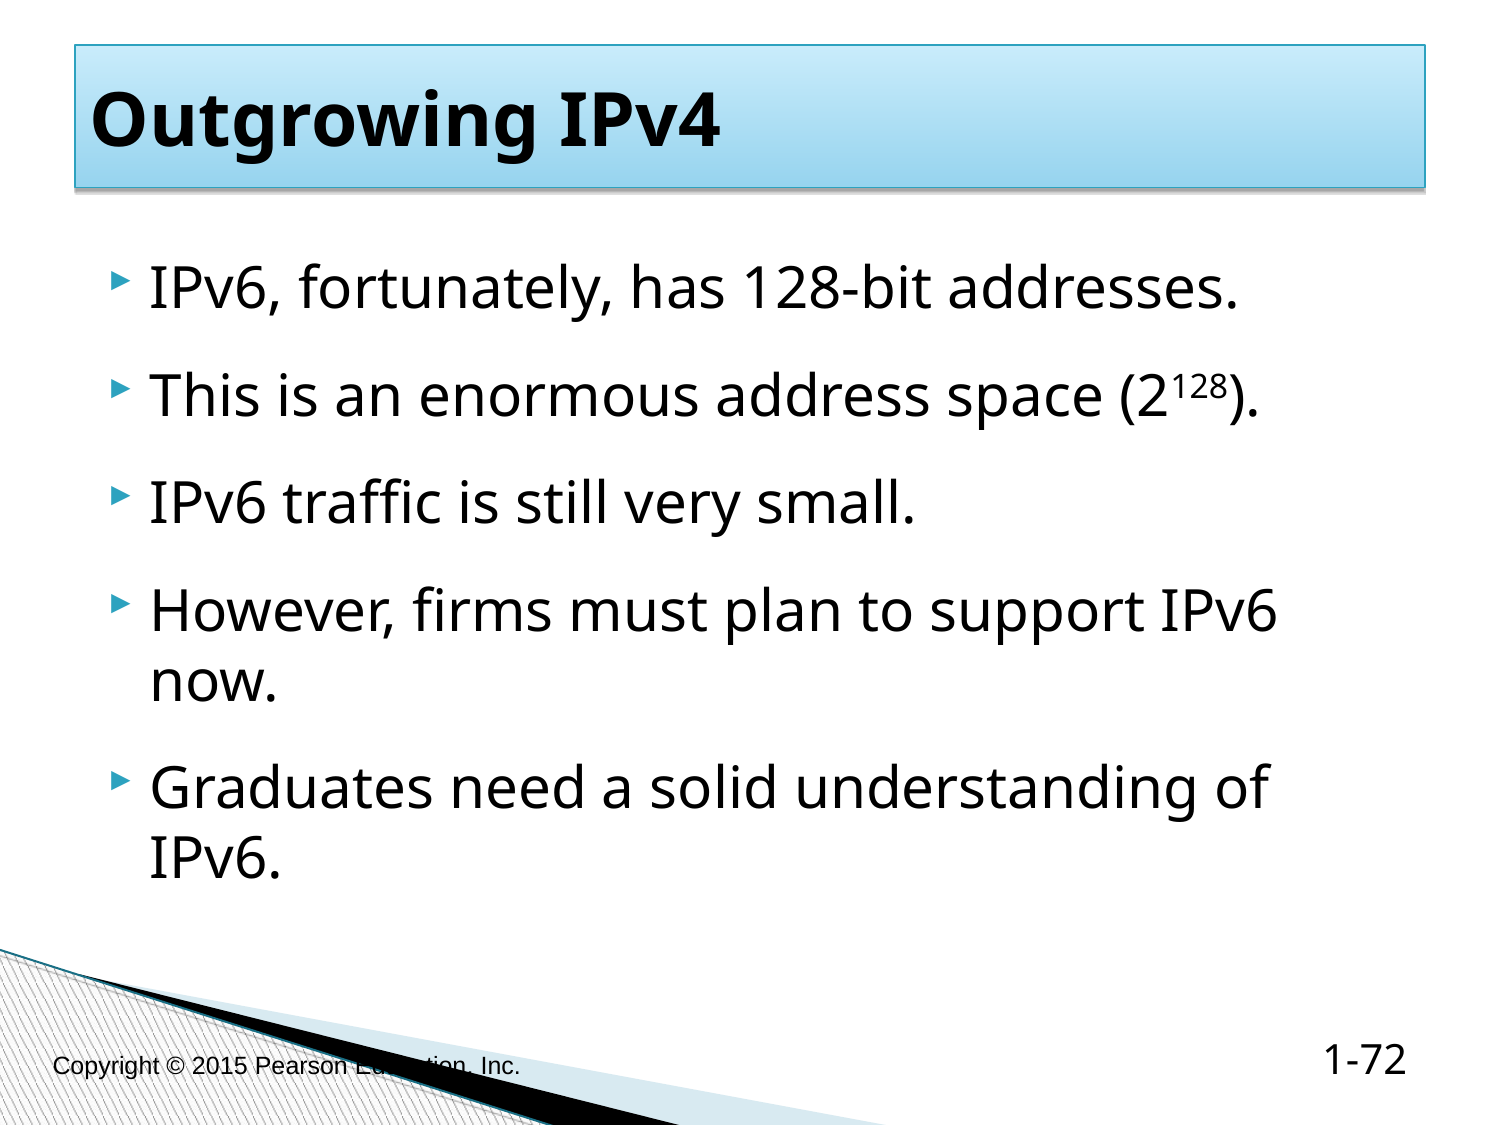

Outgrowing IPv4
# IPv6, fortunately, has 128-bit addresses.
This is an enormous address space (2128).
IPv6 traffic is still very small.
However, firms must plan to support IPv6 now.
Graduates need a solid understanding of IPv6.
Copyright © 2015 Pearson Education, Inc.